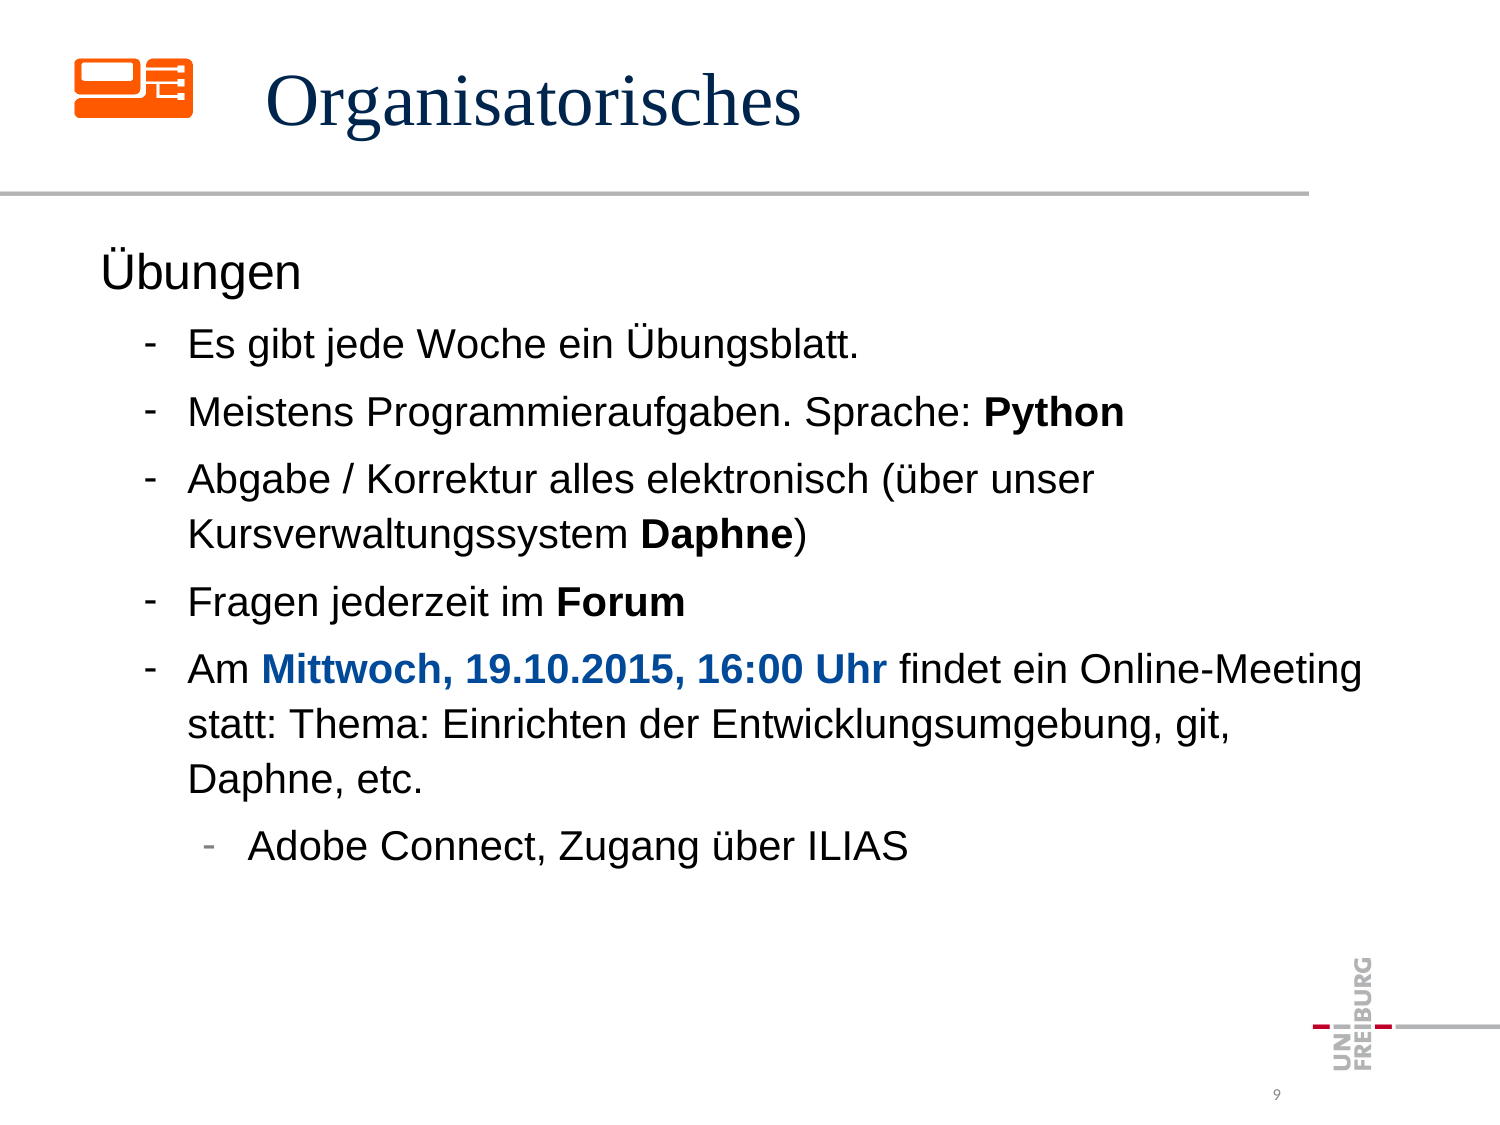

Organisatorisches
Übungen
Es gibt jede Woche ein Übungsblatt.
Meistens Programmieraufgaben. Sprache: Python
Abgabe / Korrektur alles elektronisch (über unser Kursverwaltungssystem Daphne)
Fragen jederzeit im Forum
Am Mittwoch, 19.10.2015, 16:00 Uhr findet ein Online-Meeting statt: Thema: Einrichten der Entwicklungsumgebung, git, Daphne, etc.
Adobe Connect, Zugang über ILIAS